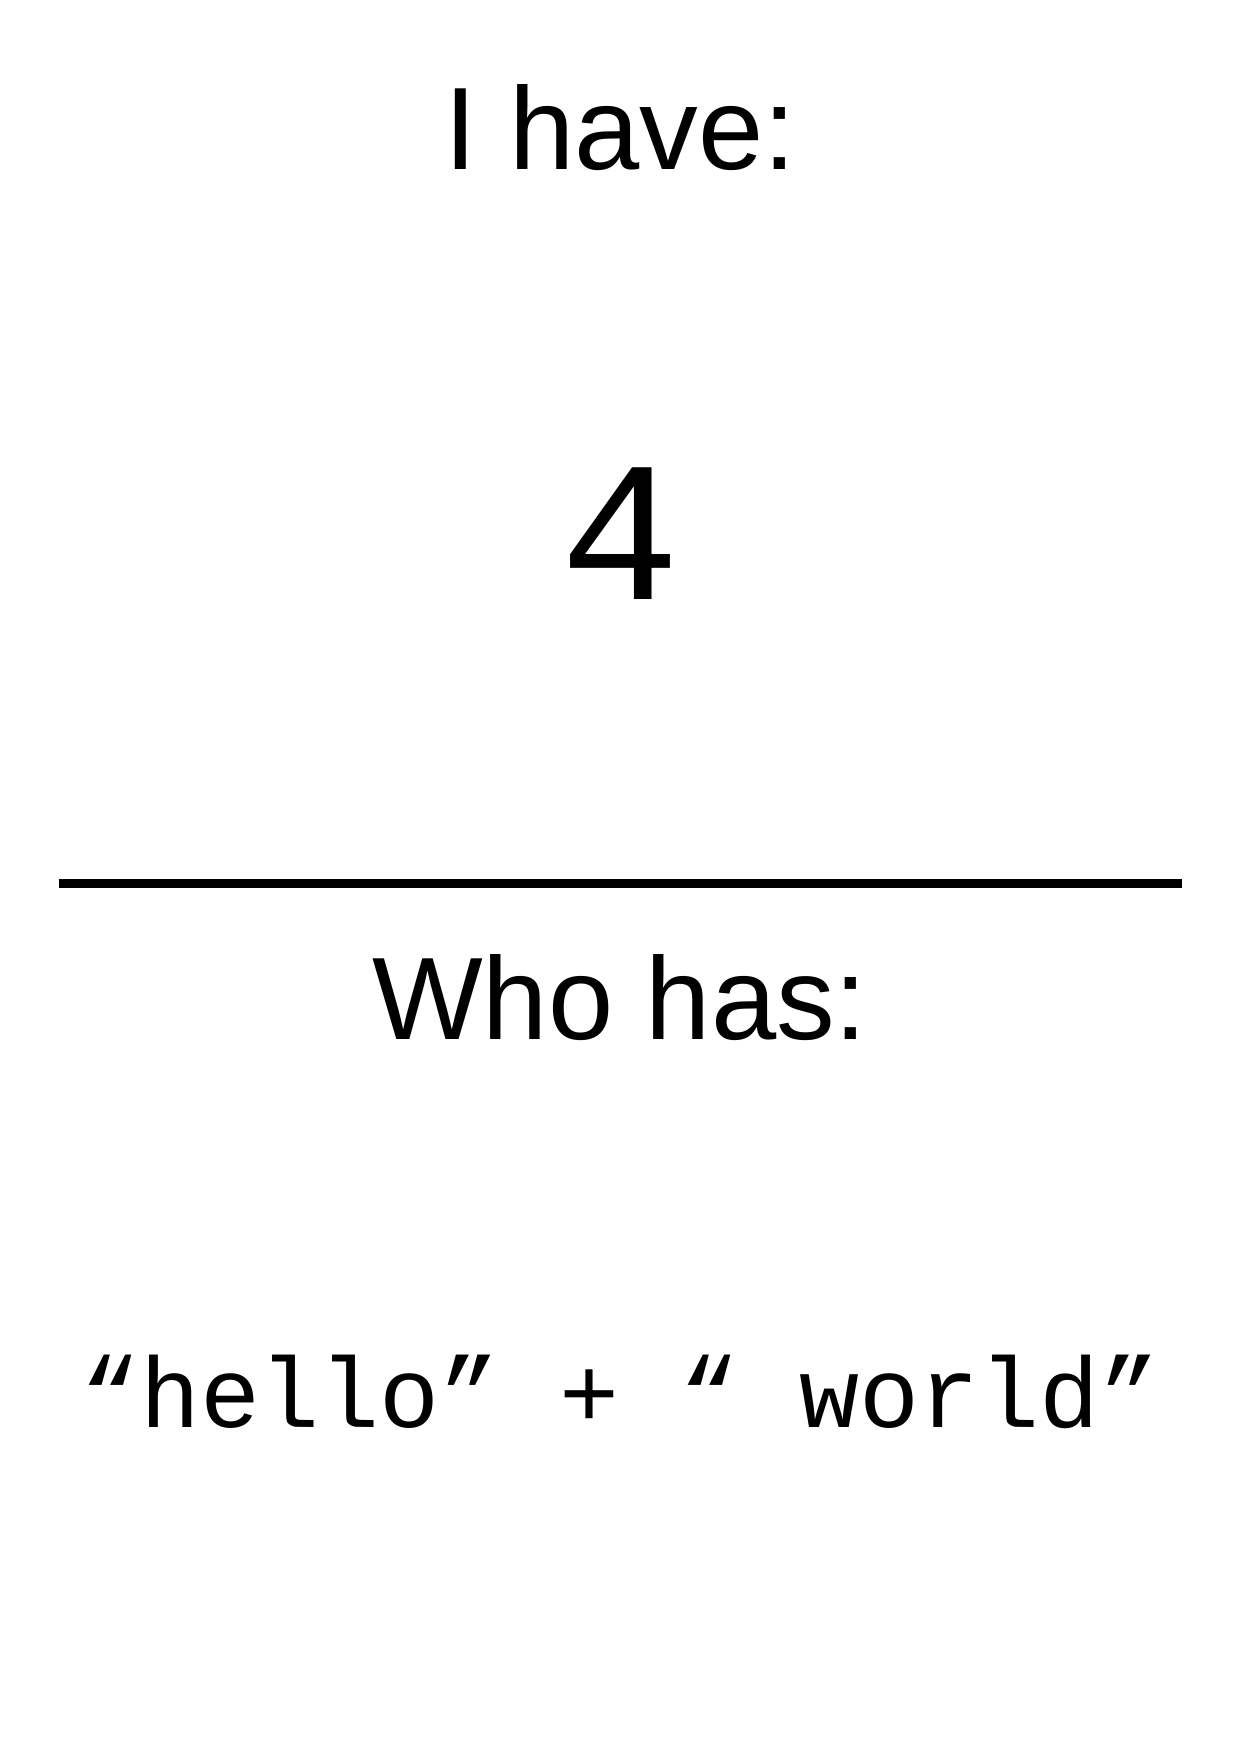

# I have:
4
Who has:
“hello” + “ world”